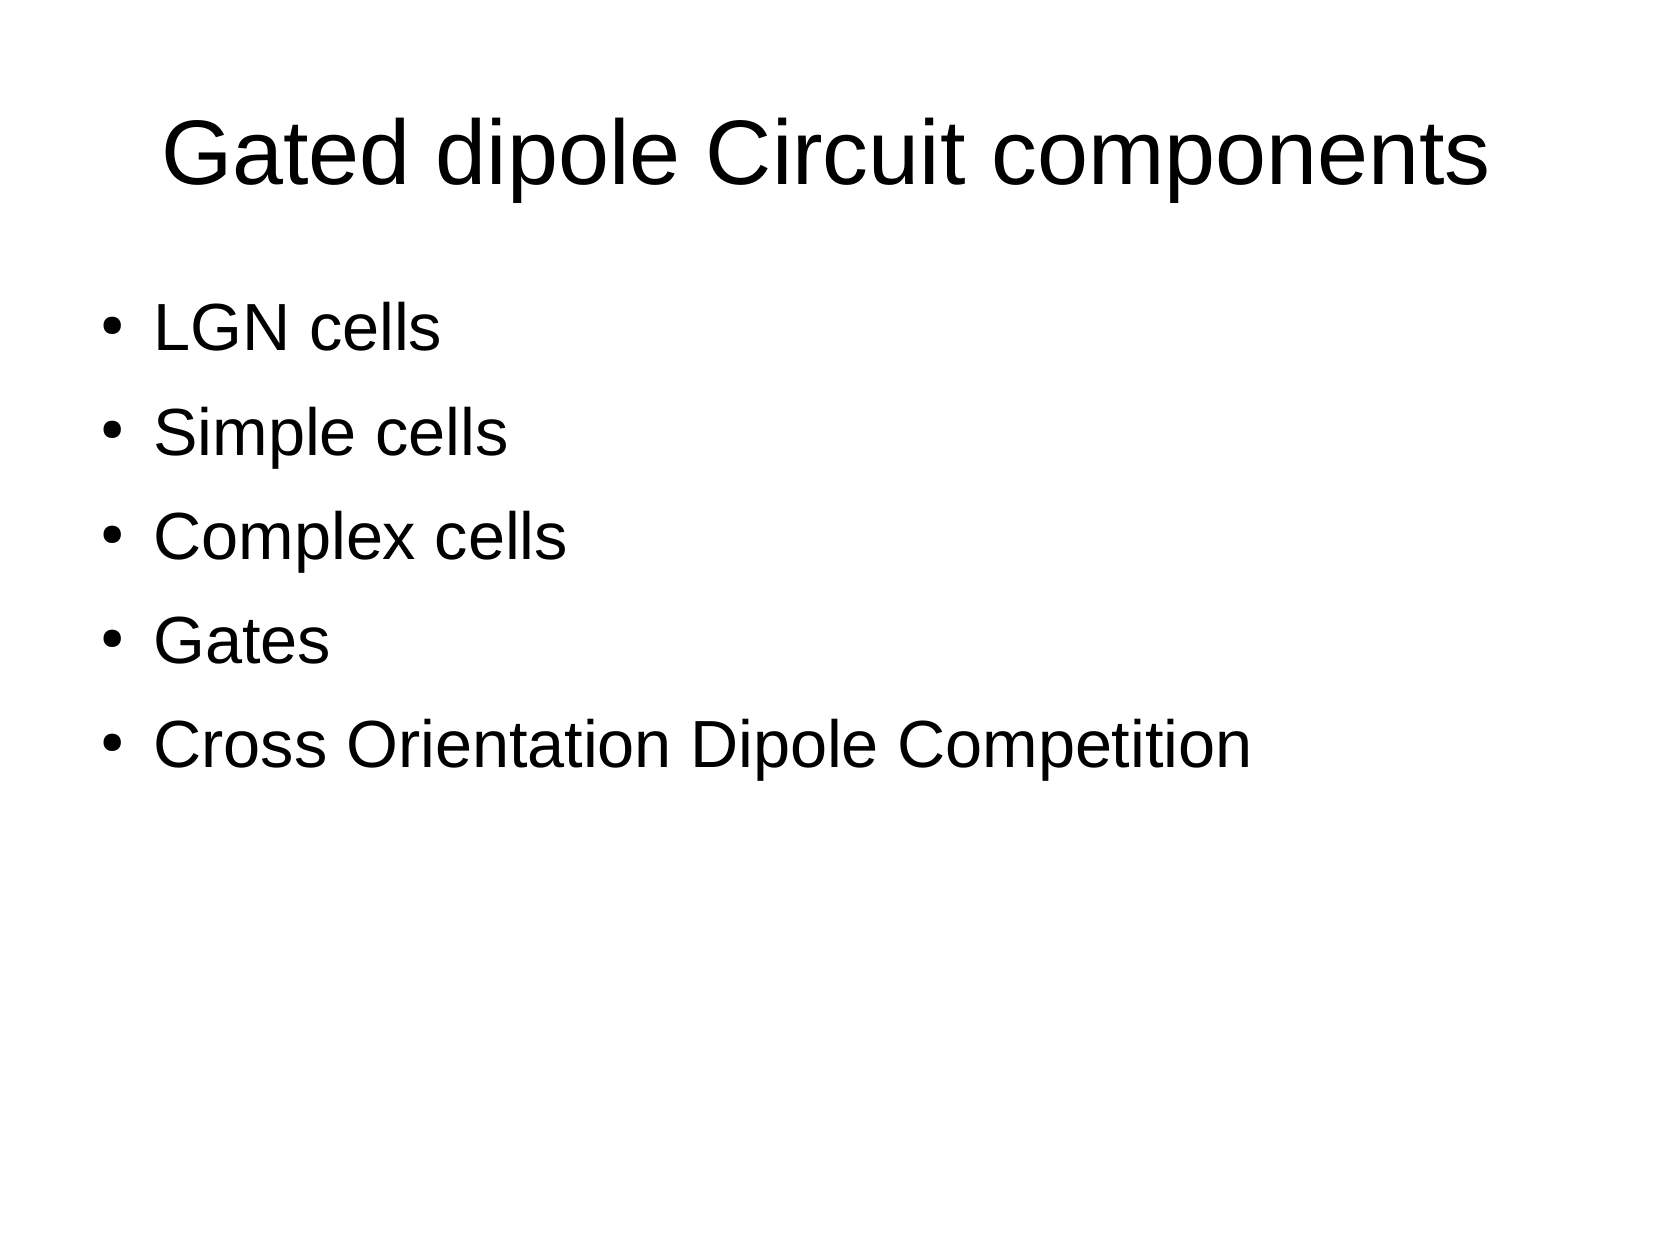

# Gated dipole Circuit components
LGN cells
Simple cells
Complex cells
Gates
Cross Orientation Dipole Competition